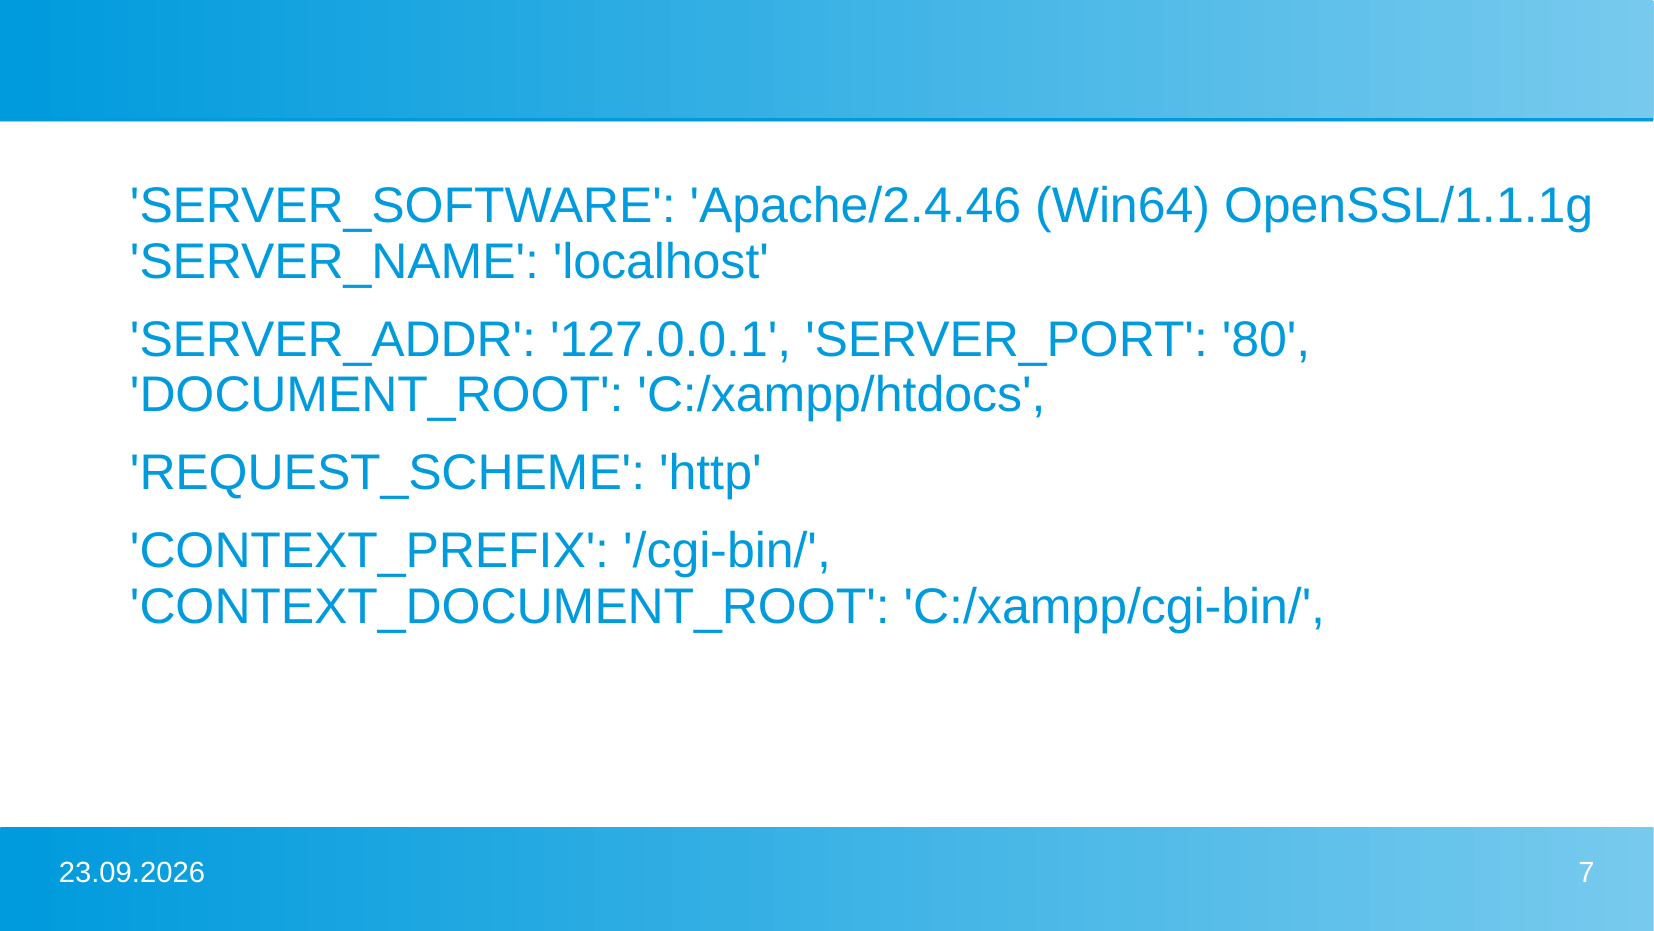

# 'SERVER_SOFTWARE': 'Apache/2.4.46 (Win64) OpenSSL/1.1.1g 'SERVER_NAME': 'localhost'
'SERVER_ADDR': '127.0.0.1', 'SERVER_PORT': '80', 'DOCUMENT_ROOT': 'C:/xampp/htdocs',
'REQUEST_SCHEME': 'http'
'CONTEXT_PREFIX': '/cgi-bin/', 'CONTEXT_DOCUMENT_ROOT': 'C:/xampp/cgi-bin/',
7